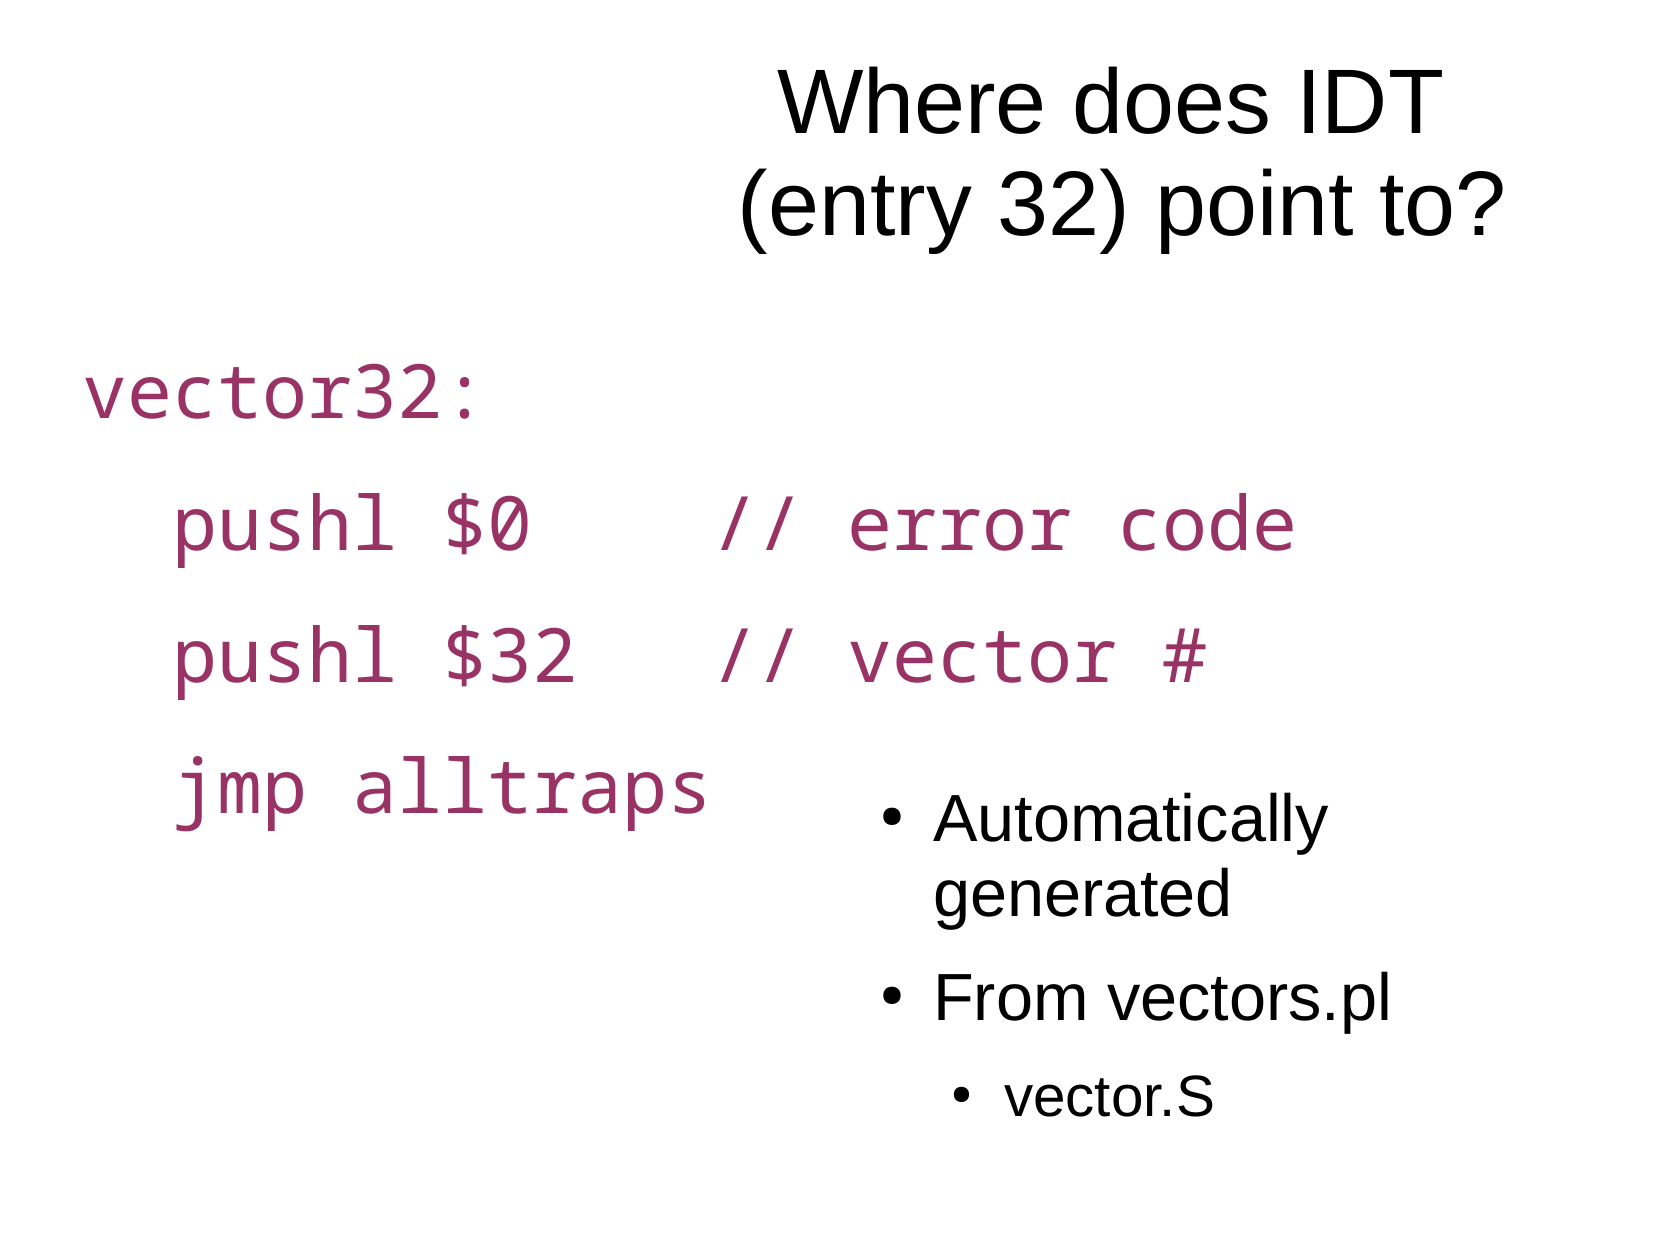

Where does IDT
(entry 32) point to?
# vector32:
 pushl $0 // error code
 pushl $32 // vector #
 jmp alltraps
Automatically generated
From vectors.pl
vector.S